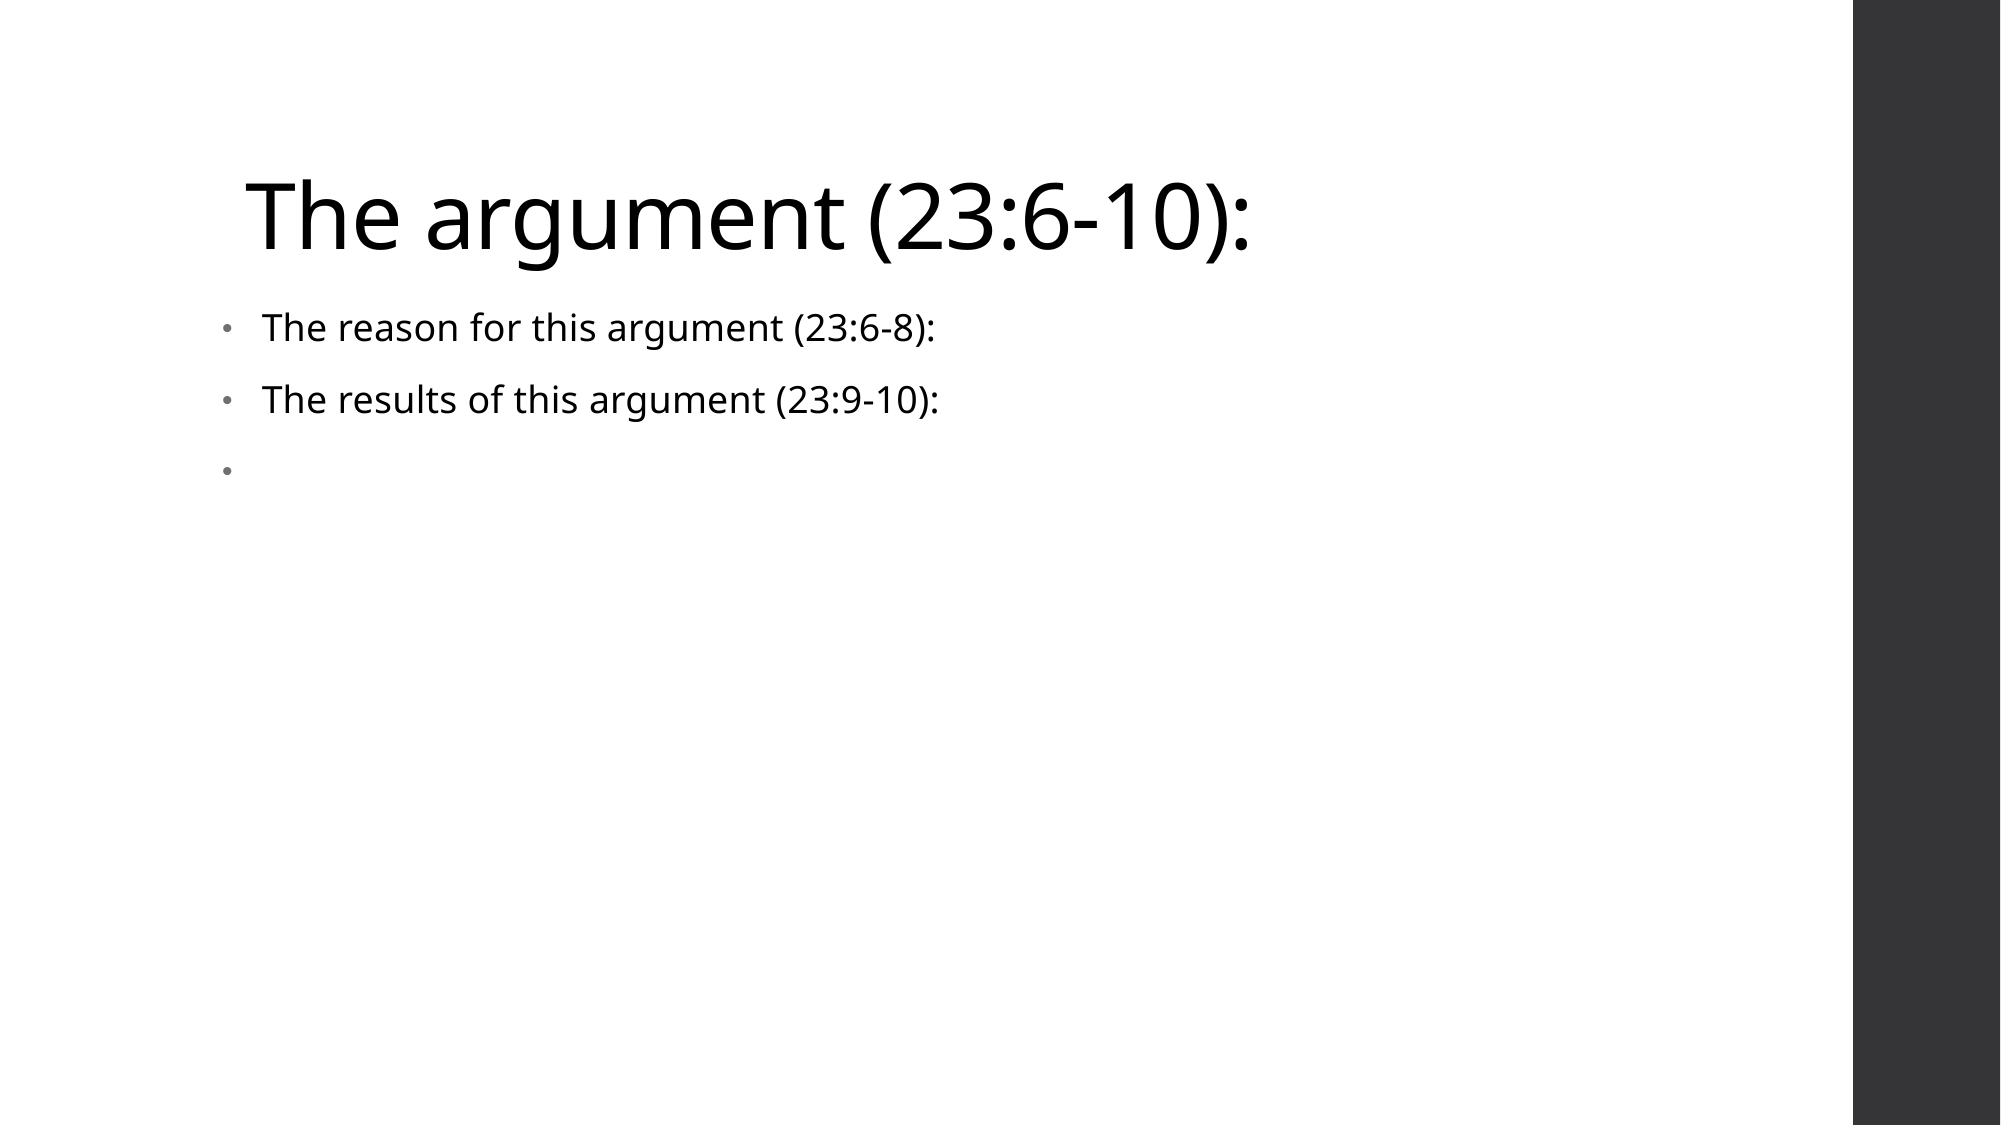

# The argument (23:6-10):
 The reason for this argument (23:6-8):
 The results of this argument (23:9-10):